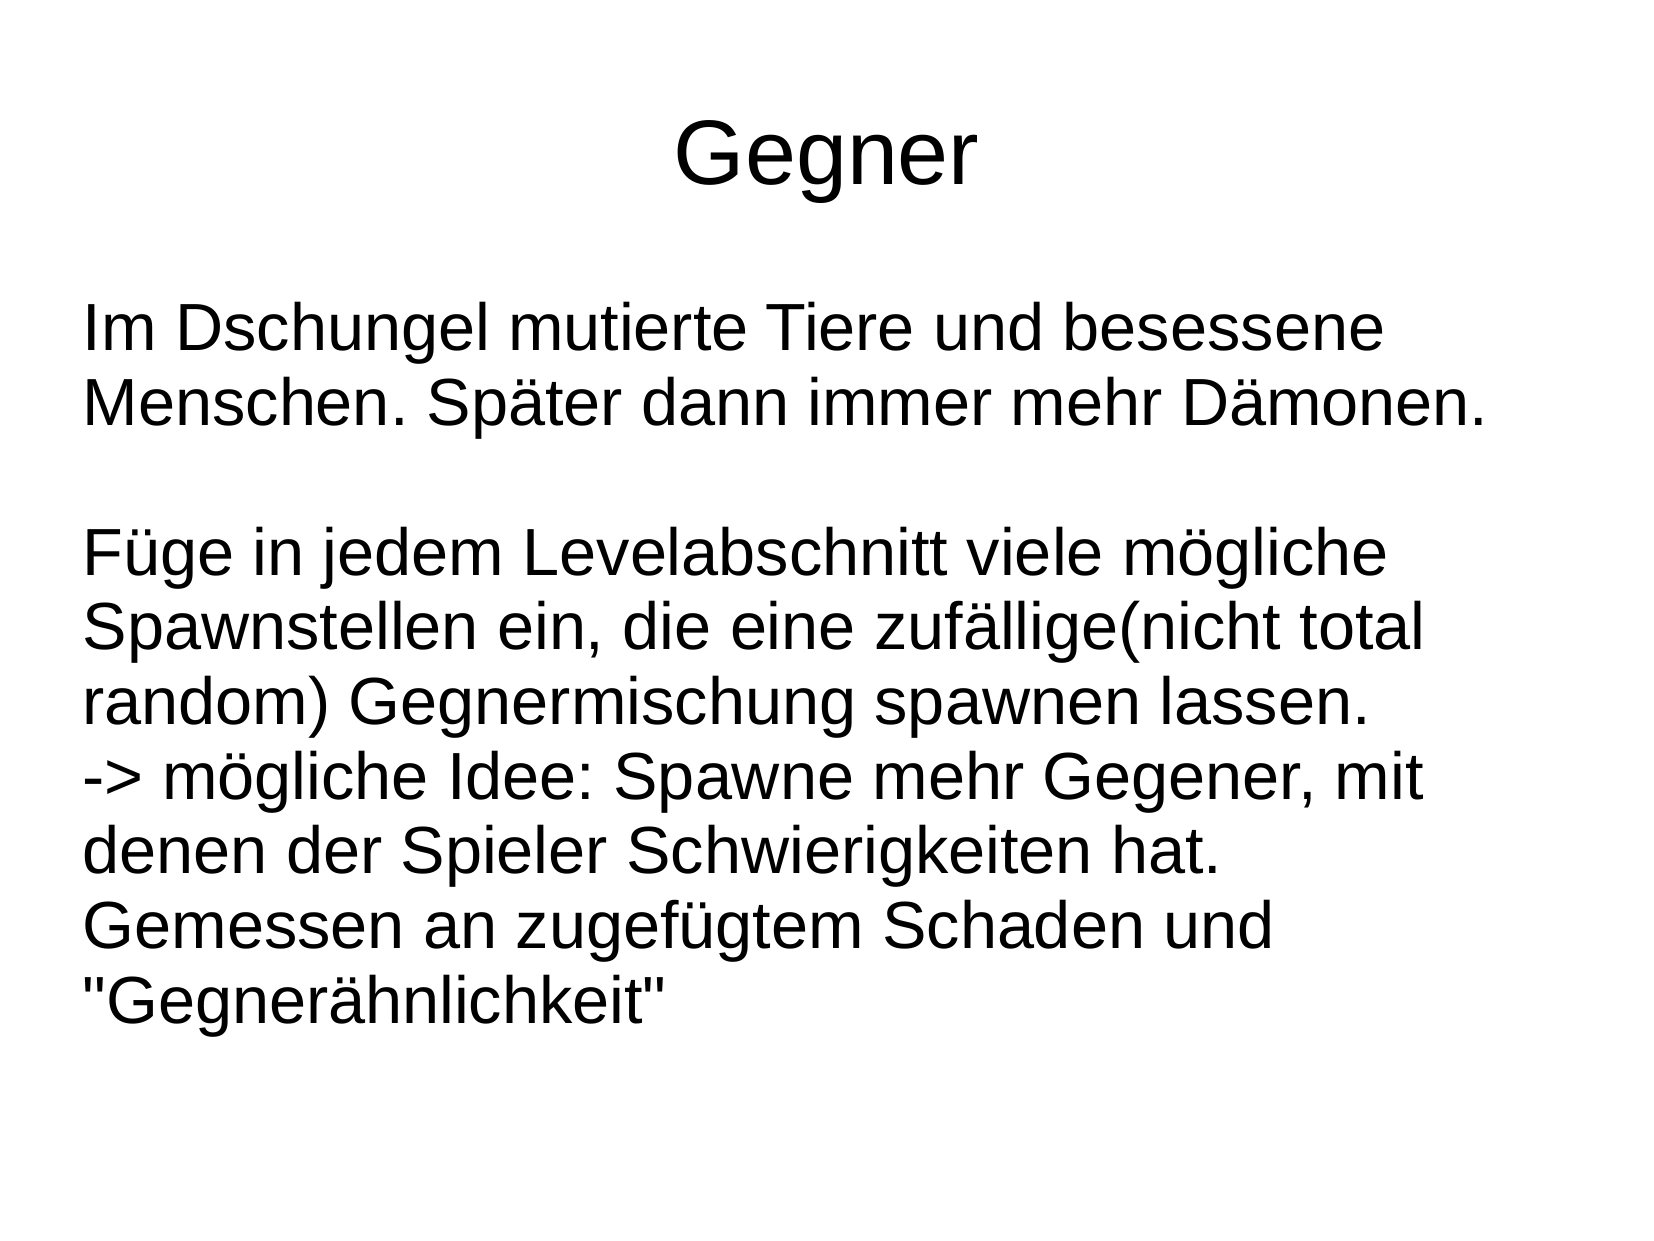

# Gegner
Im Dschungel mutierte Tiere und besessene Menschen. Später dann immer mehr Dämonen.
Füge in jedem Levelabschnitt viele mögliche Spawnstellen ein, die eine zufällige(nicht total random) Gegnermischung spawnen lassen.
-> mögliche Idee: Spawne mehr Gegener, mit denen der Spieler Schwierigkeiten hat.
Gemessen an zugefügtem Schaden und "Gegnerähnlichkeit"